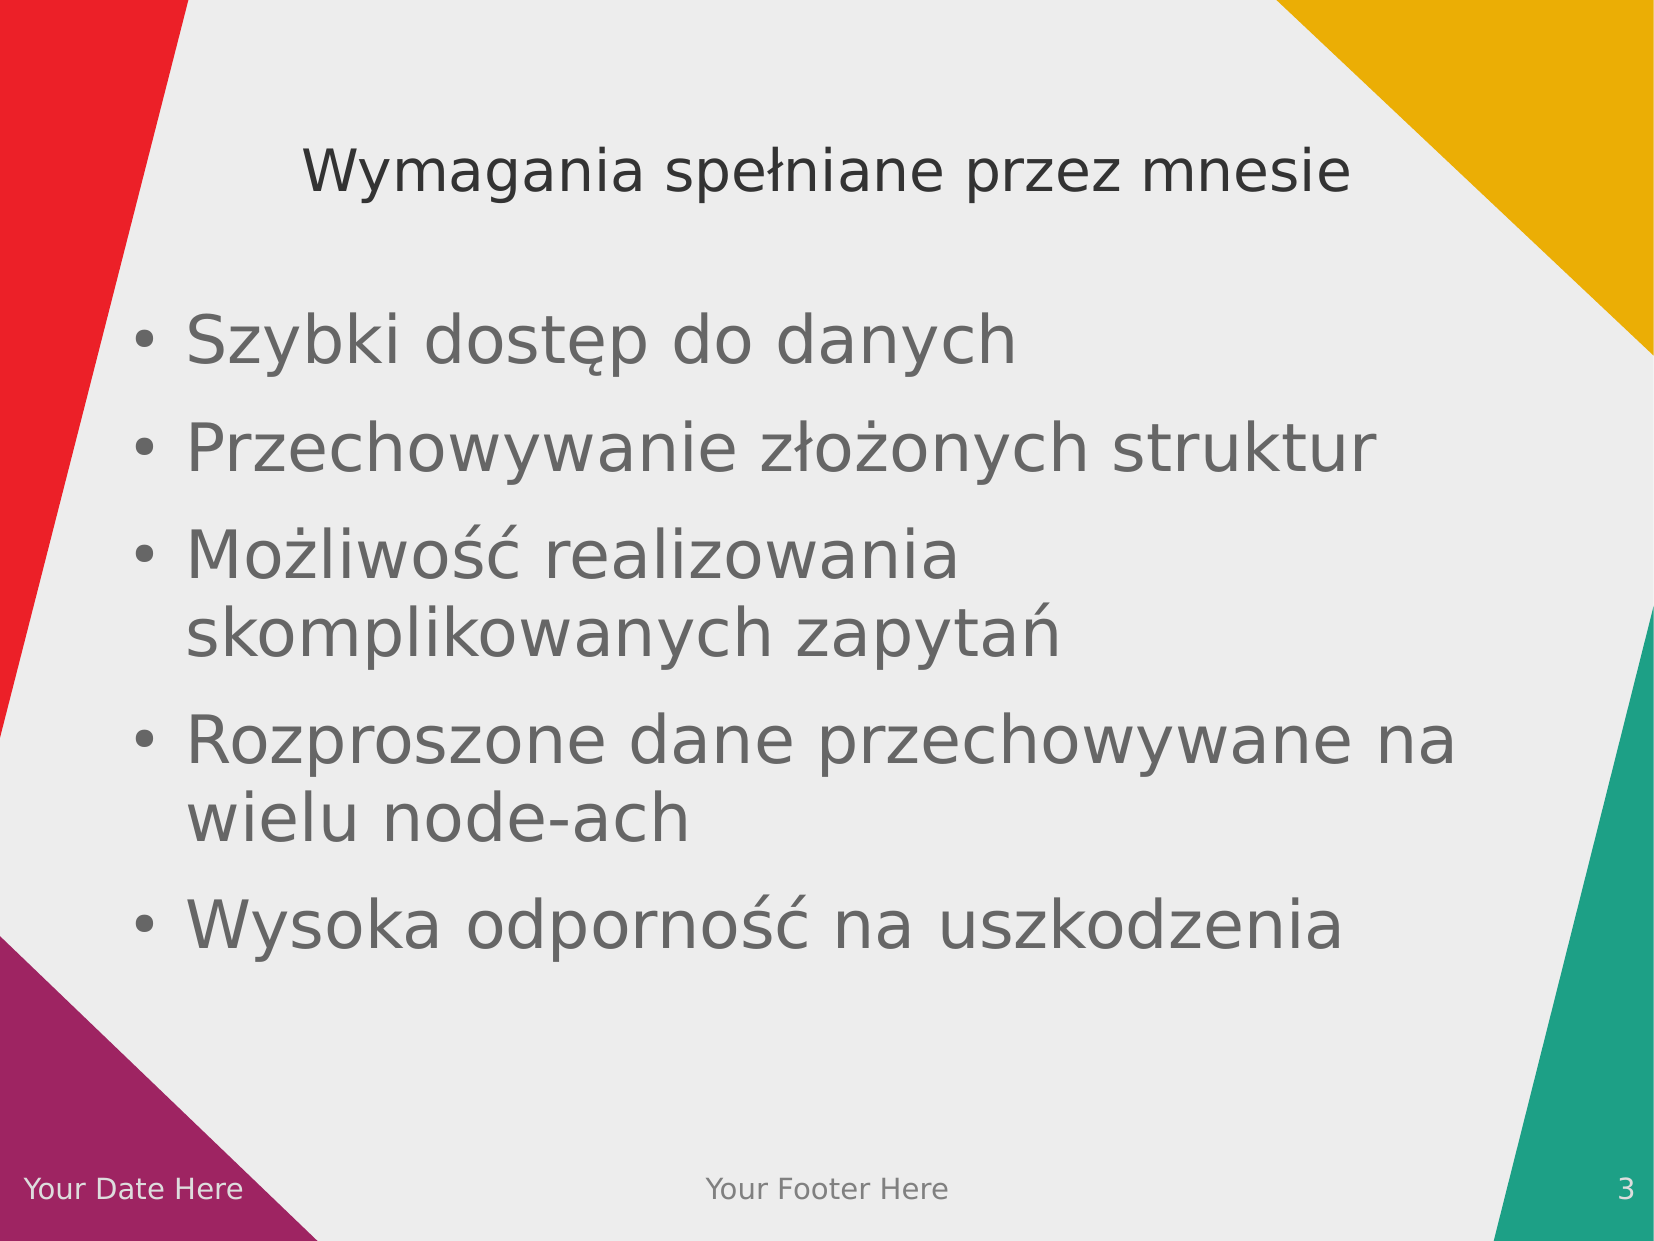

# Wymagania spełniane przez mnesie
Szybki dostęp do danych
Przechowywanie złożonych struktur
Możliwość realizowania skomplikowanych zapytań
Rozproszone dane przechowywane na wielu node-ach
Wysoka odporność na uszkodzenia
Your Date Here
Your Footer Here
3